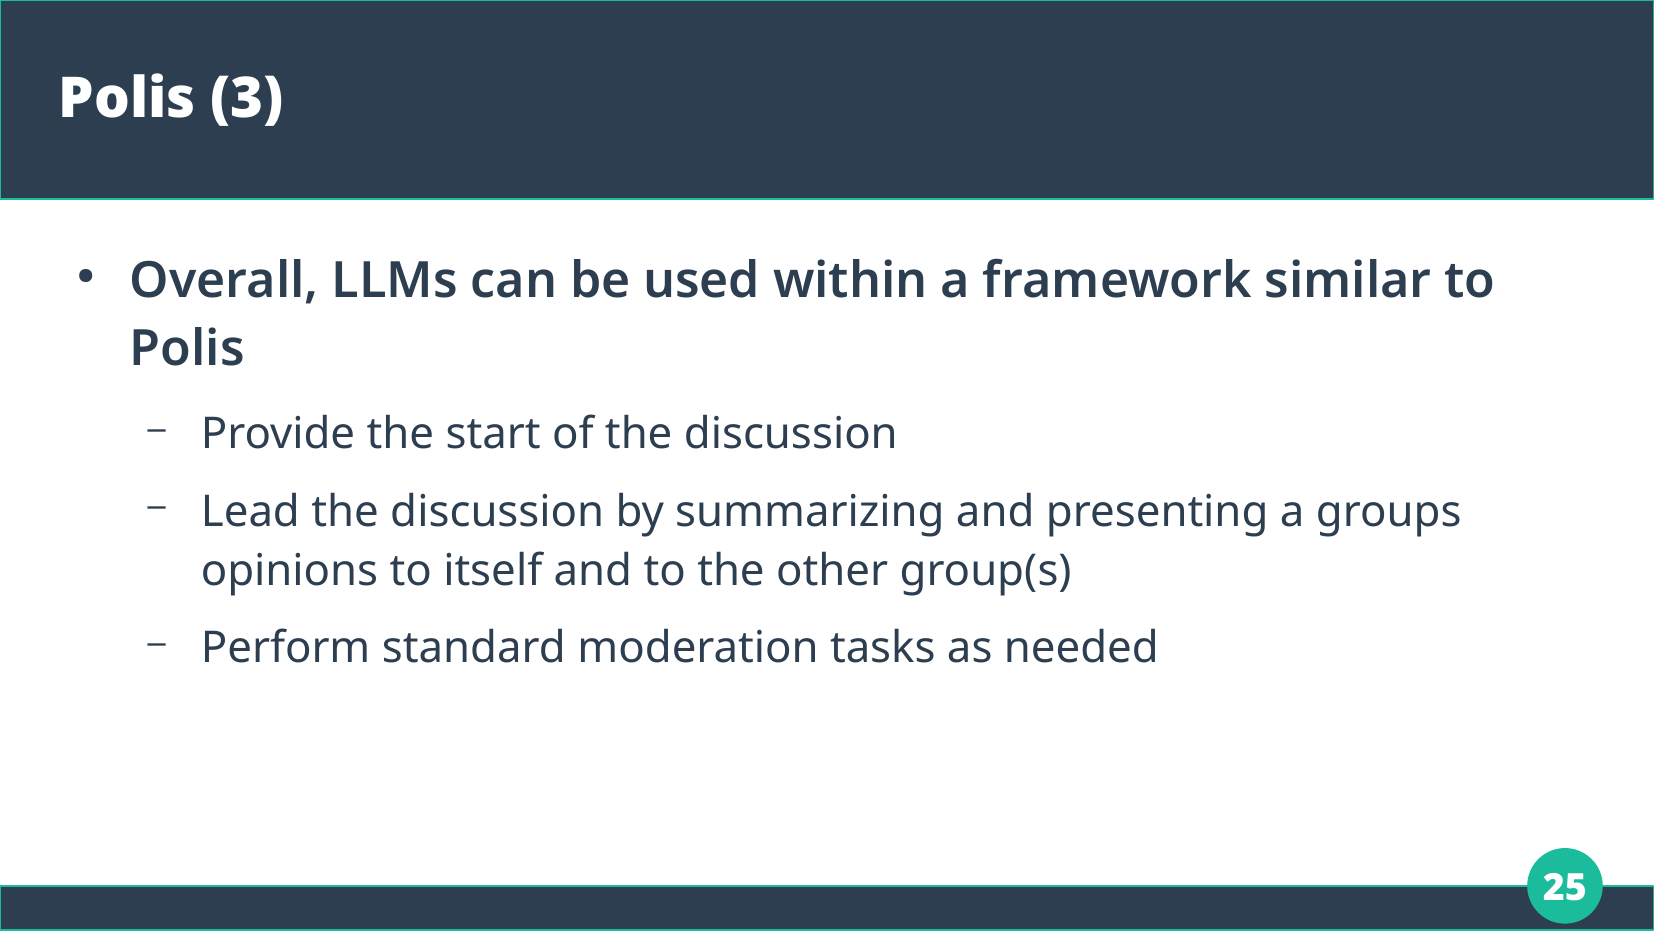

# Polis (3)
Overall, LLMs can be used within a framework similar to Polis
Provide the start of the discussion
Lead the discussion by summarizing and presenting a groups opinions to itself and to the other group(s)
Perform standard moderation tasks as needed
25